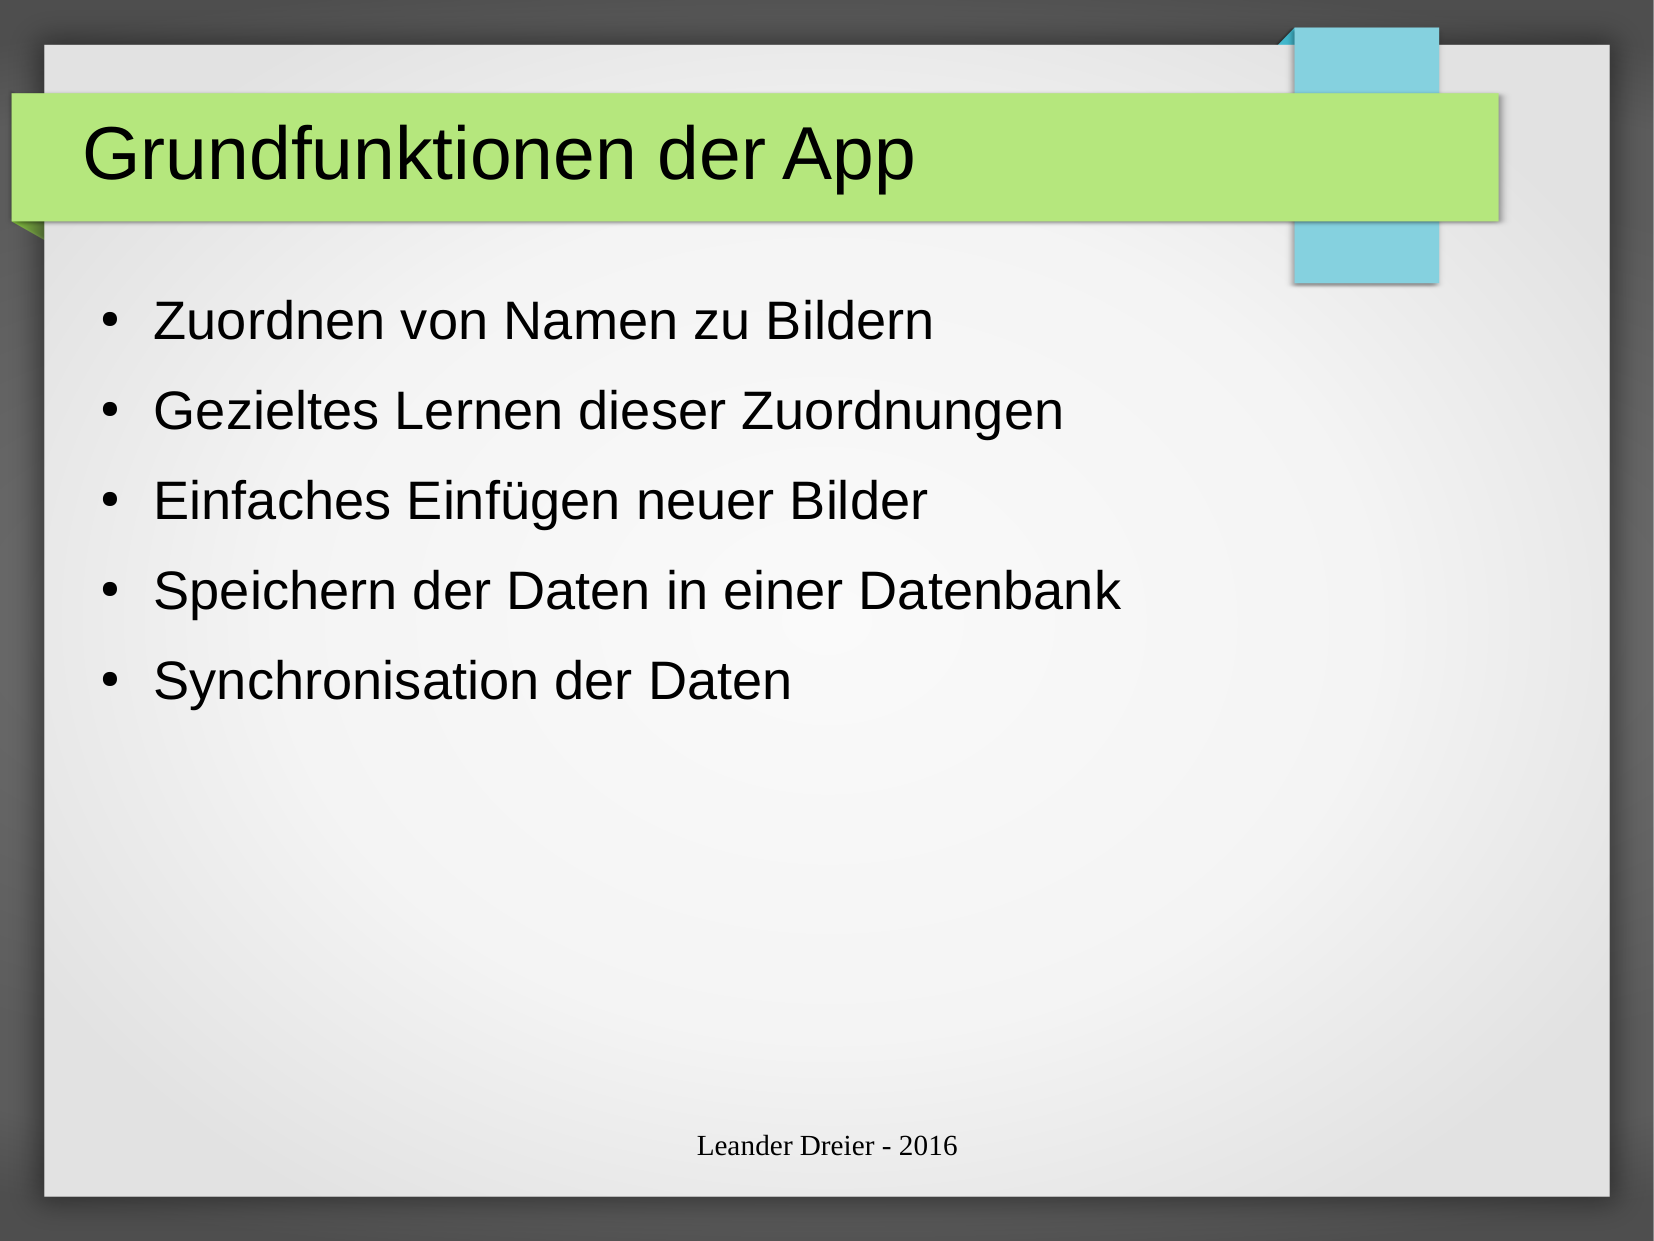

# Grundfunktionen der App
Zuordnen von Namen zu Bildern
Gezieltes Lernen dieser Zuordnungen
Einfaches Einfügen neuer Bilder
Speichern der Daten in einer Datenbank
Synchronisation der Daten
Leander Dreier - 2016